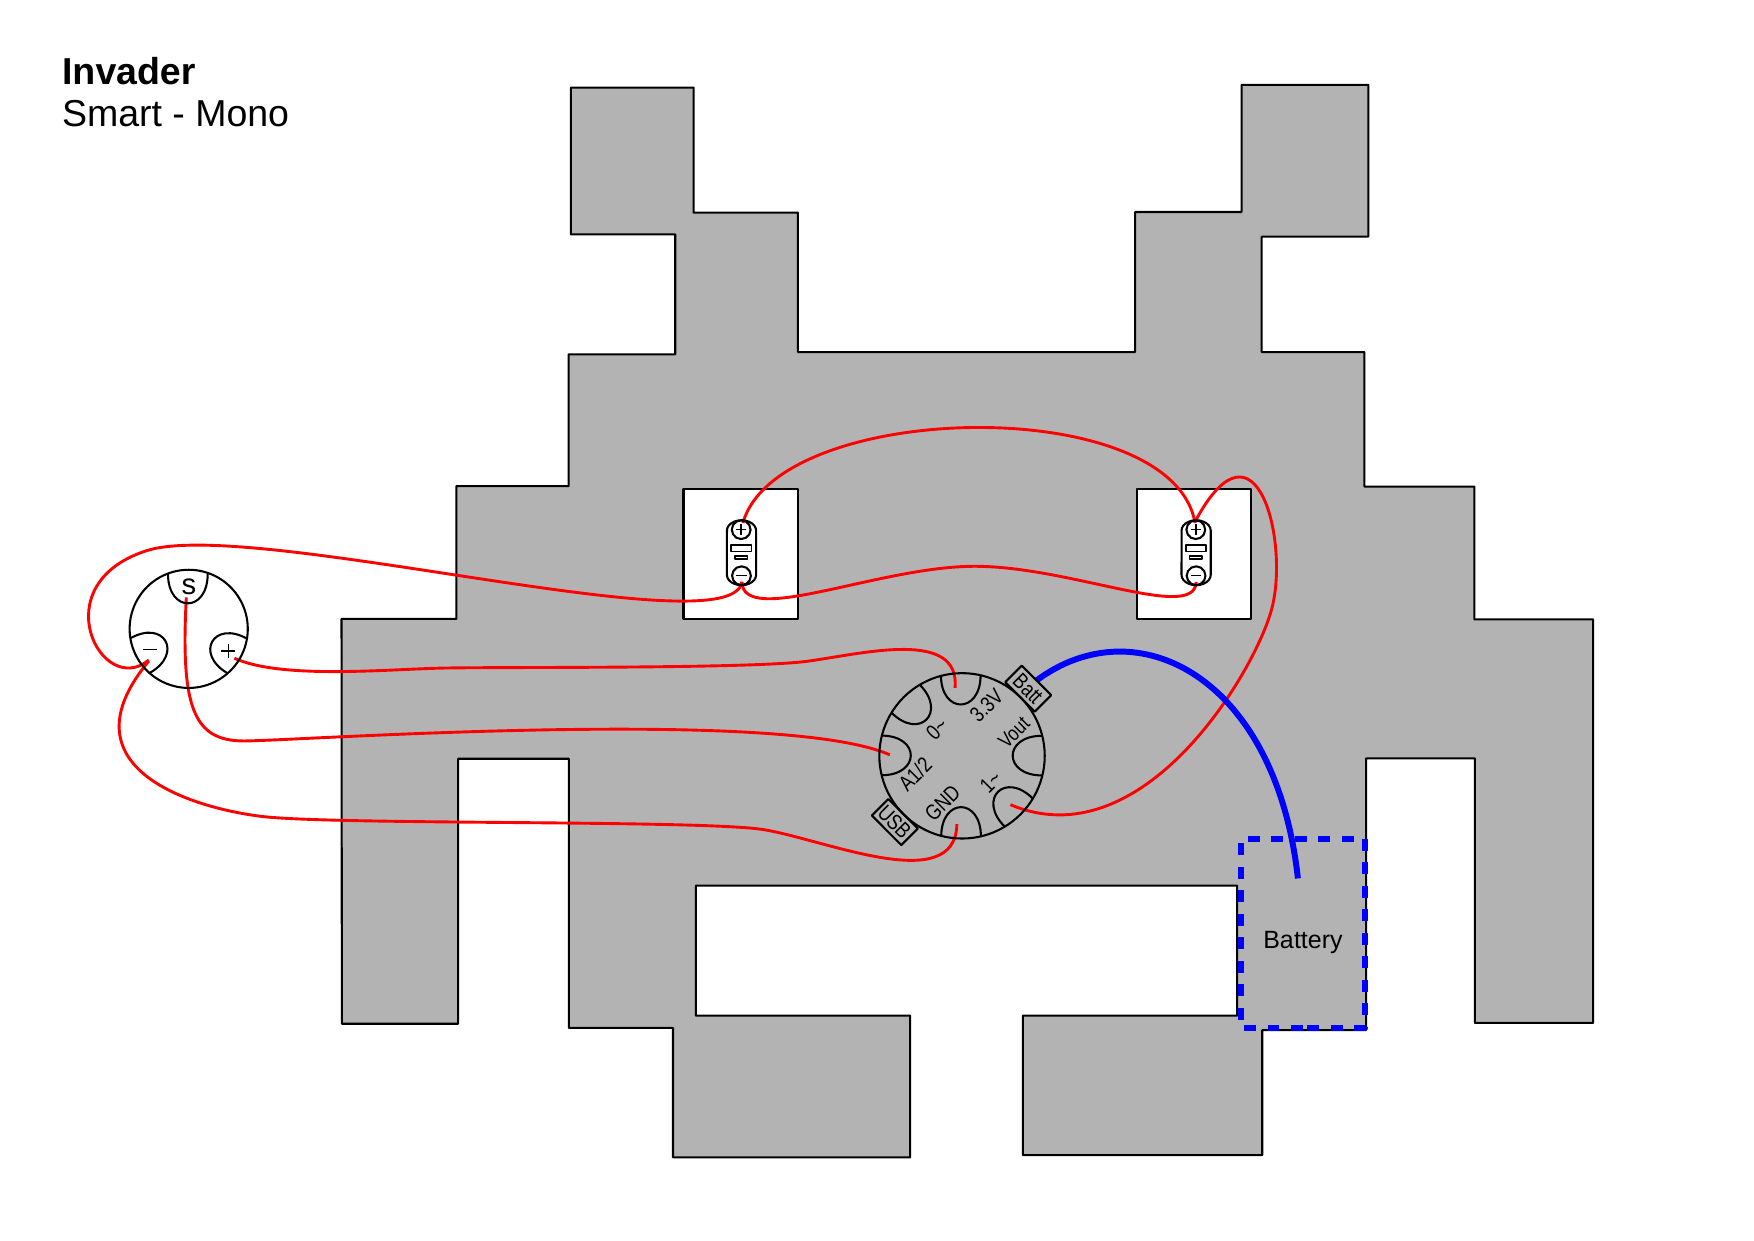

Invader
Smart - Mono
s
Batt
3.3V
0~
Vout
A1/2
1~
GND
USB
Battery